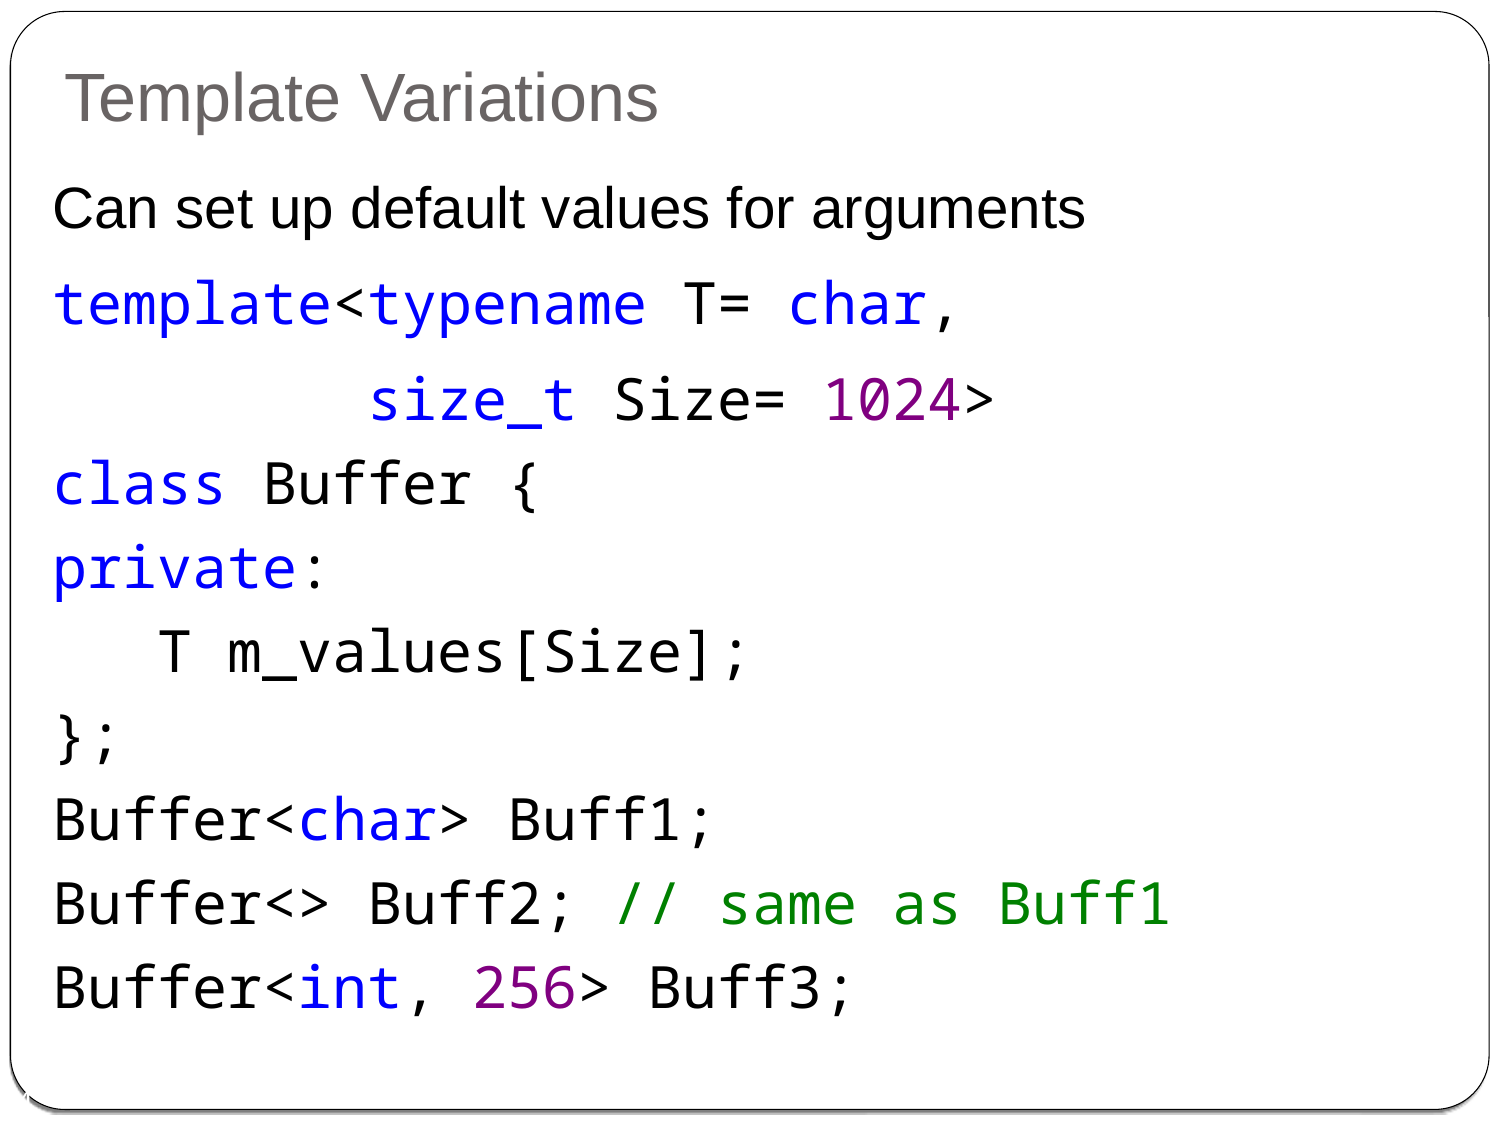

# Template Variations
Can set up default values for arguments
template<typename T= char,
 size_t Size= 1024>
class Buffer {
private:
   T m_values[Size];
};
Buffer<char> Buff1;
Buffer<> Buff2; // same as Buff1
Buffer<int, 256> Buff3;